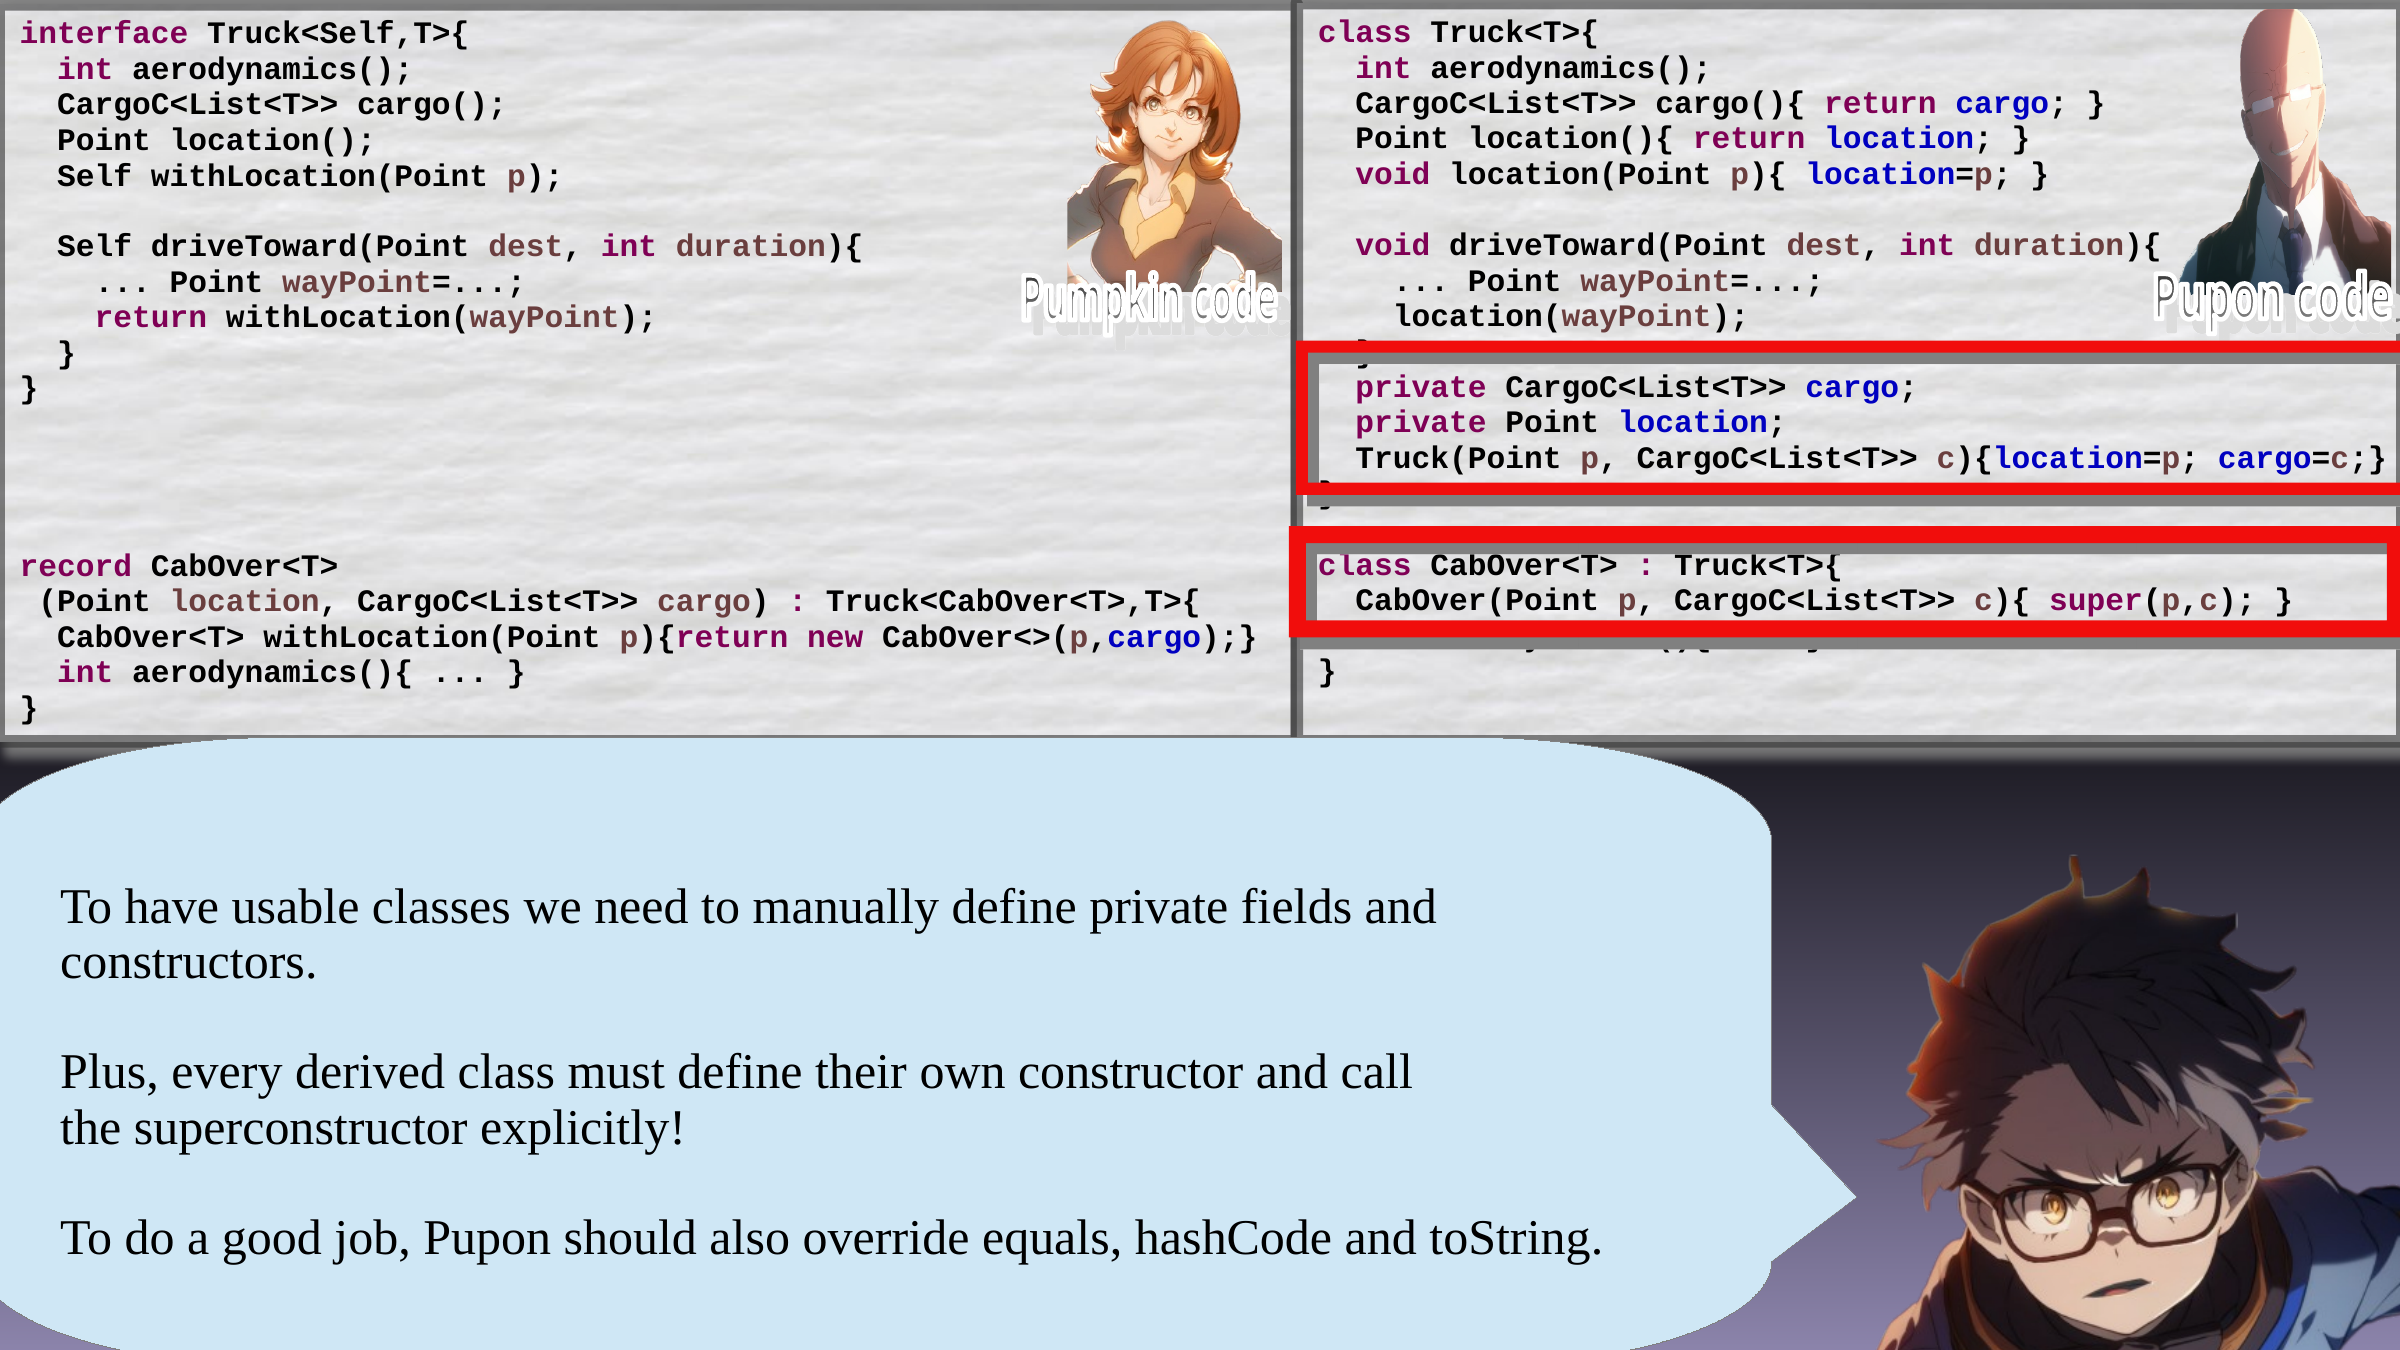

class Truck<T>{
 int aerodynamics();
 CargoC<List<T>> cargo(){ return cargo; }
 Point location(){ return location; }
 void location(Point p){ location=p; }
 void driveToward(Point dest, int duration){
 ... Point wayPoint=...;
 location(wayPoint);
 }
 private CargoC<List<T>> cargo;
 private Point location;
 Truck(Point p, CargoC<List<T>> c){location=p; cargo=c;}
}
class CabOver<T> : Truck<T>{
 CabOver(Point p, CargoC<List<T>> c){ super(p,c); }
 int aerodynamics(){ ... }
}
interface Truck<Self,T>{
 int aerodynamics();
 CargoC<List<T>> cargo();
 Point location();
 Self withLocation(Point p);
 Self driveToward(Point dest, int duration){
 ... Point wayPoint=...;
 return withLocation(wayPoint);
 }
}
record CabOver<T>
 (Point location, CargoC<List<T>> cargo) : Truck<CabOver<T>,T>{
 CabOver<T> withLocation(Point p){return new CabOver<>(p,cargo);}
 int aerodynamics(){ ... }
}
 Pupon code
Pumpkin code
To have usable classes we need to manually define private fields and constructors.
Plus, every derived class must define their own constructor and call
the superconstructor explicitly!
To do a good job, Pupon should also override equals, hashCode and toString.